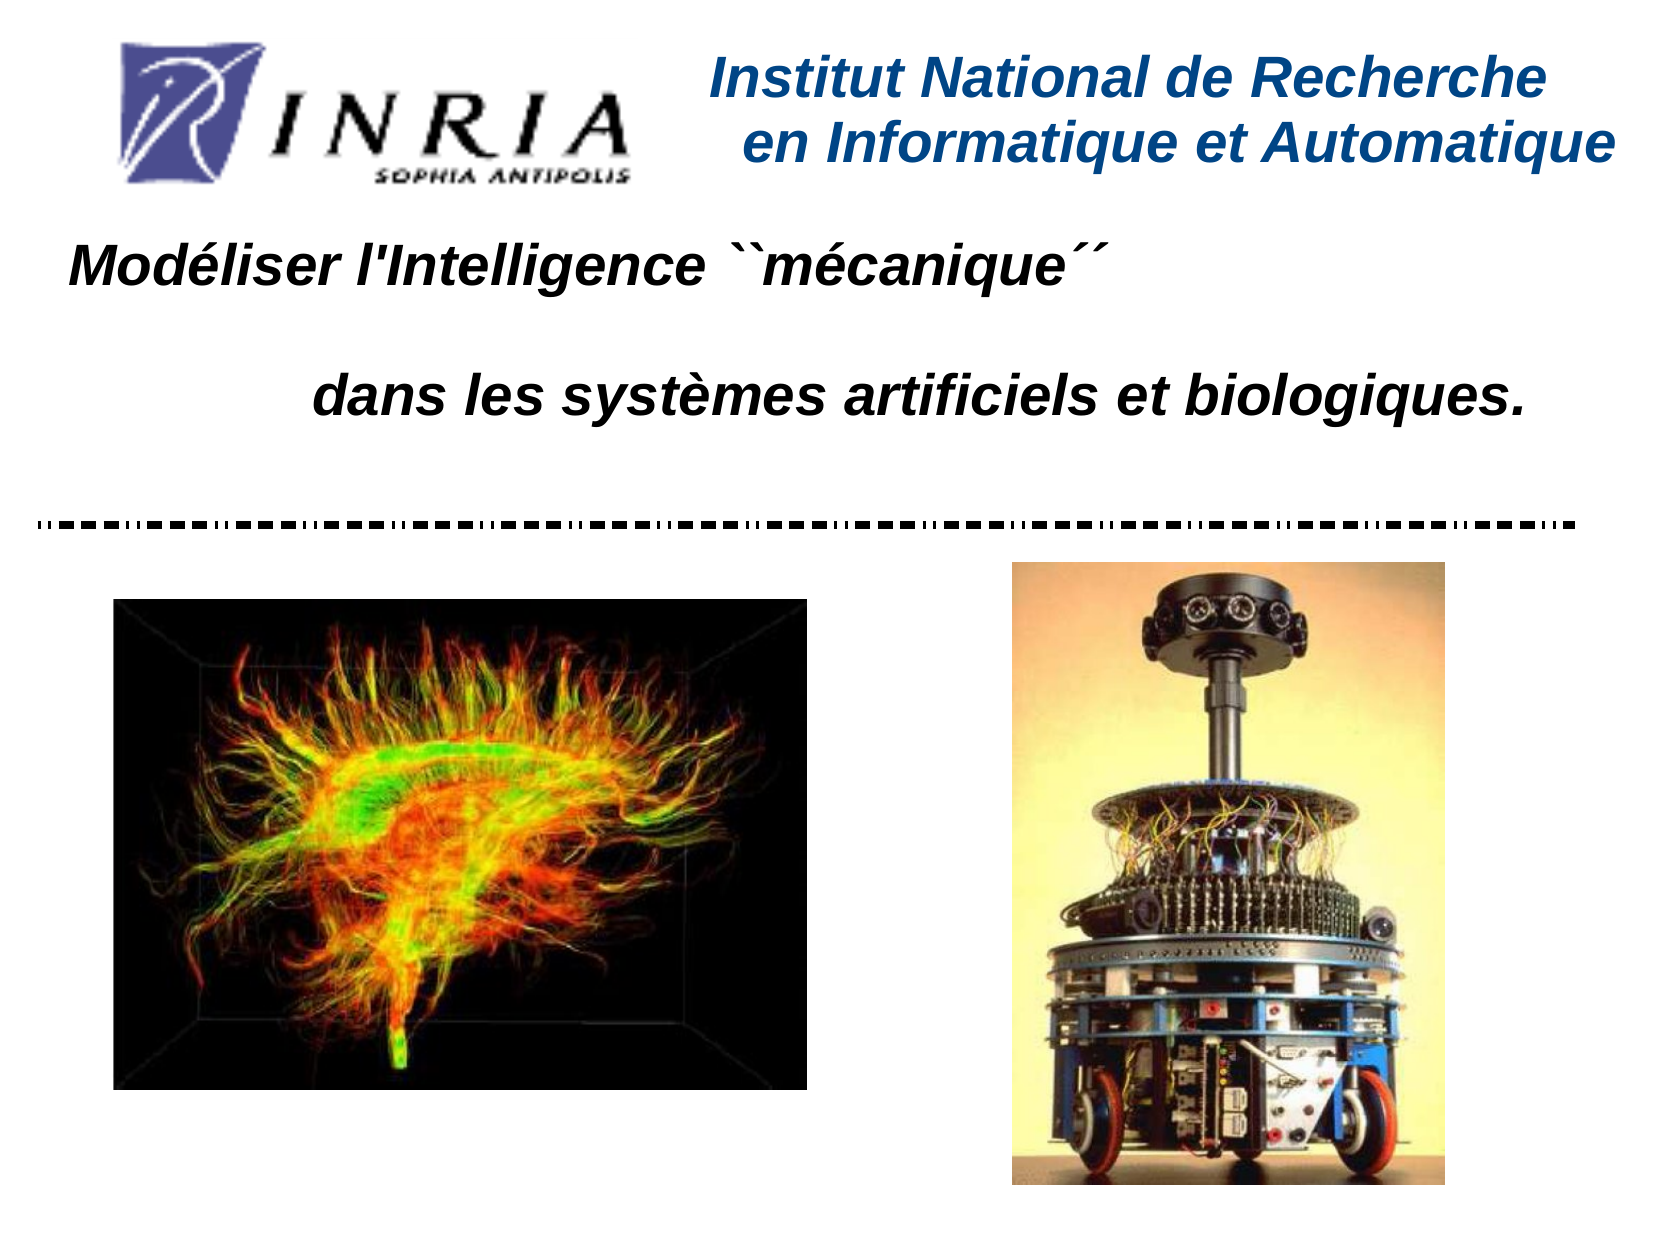

Institut National de Recherche
 en Informatique et Automatique
 Modéliser l'Intelligence ``mécanique´´
 dans les systèmes artificiels et biologiques.